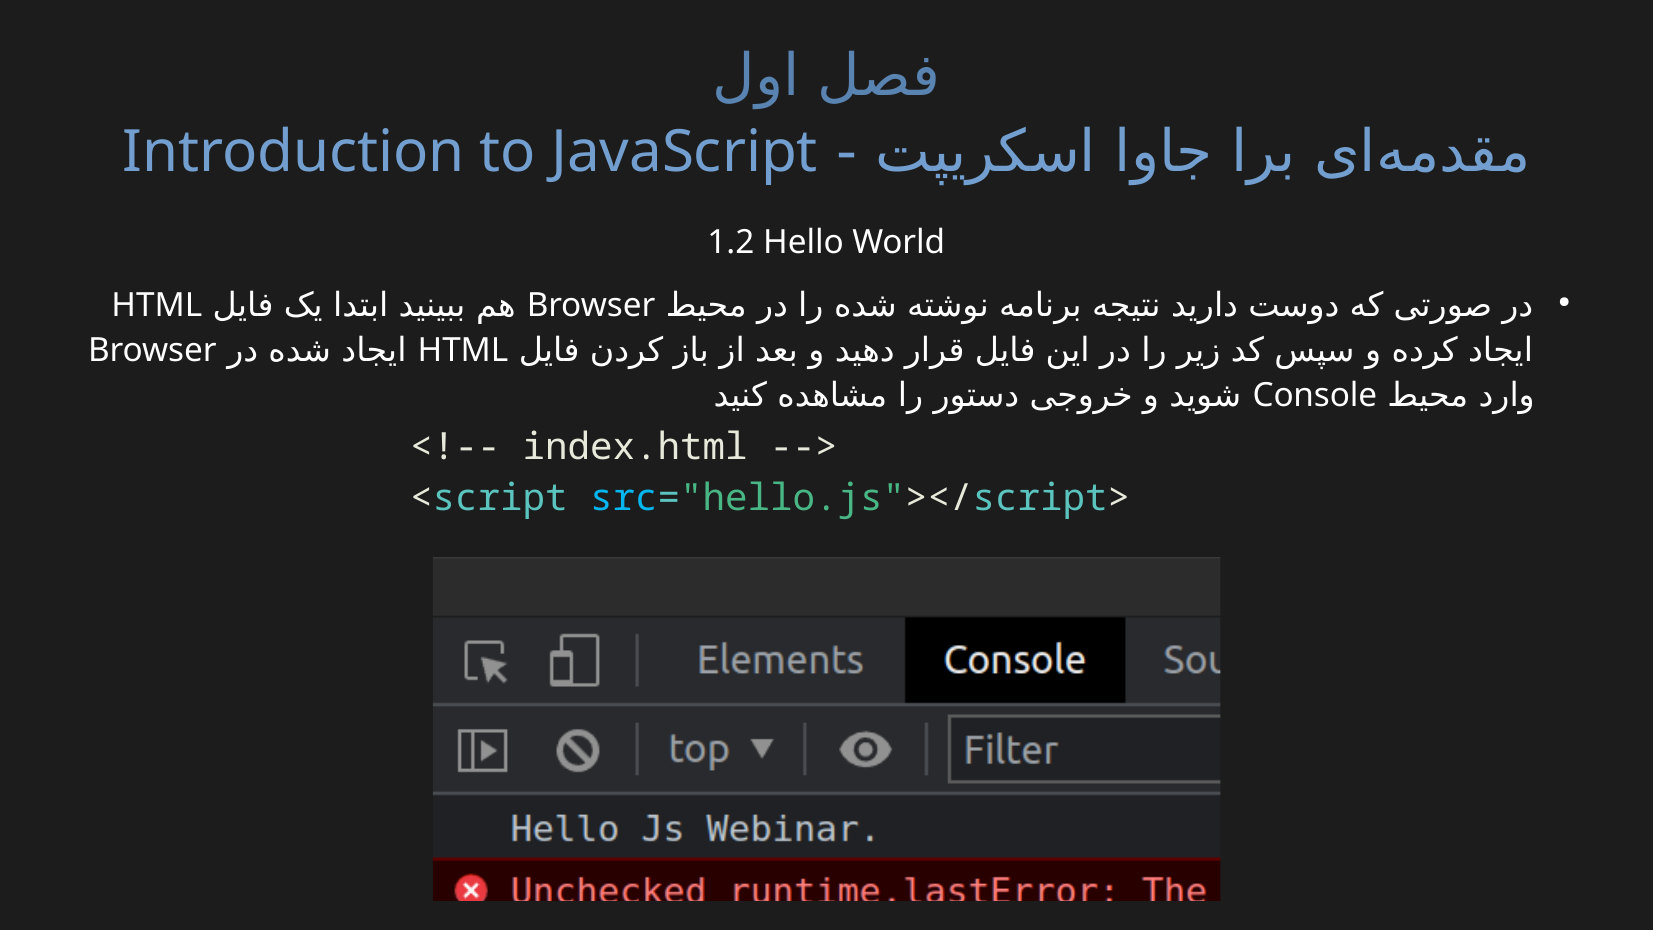

# فصل اول مقدمه‌ای برا جاوا اسکریپت - Introduction to JavaScript
1.2 Hello World
در صورتی که دوست دارید نتیجه برنامه نوشته شده را در محیط Browser هم ببینید ابتدا یک فایل HTML ایجاد کرده و سپس کد زیر را در این فایل قرار دهید و بعد از باز کردن فایل HTML ایجاد شده در Browser وارد محیط Console شوید و خروجی دستور را مشاهده کنید
<!-- index.html -->
<script src="hello.js"></script>